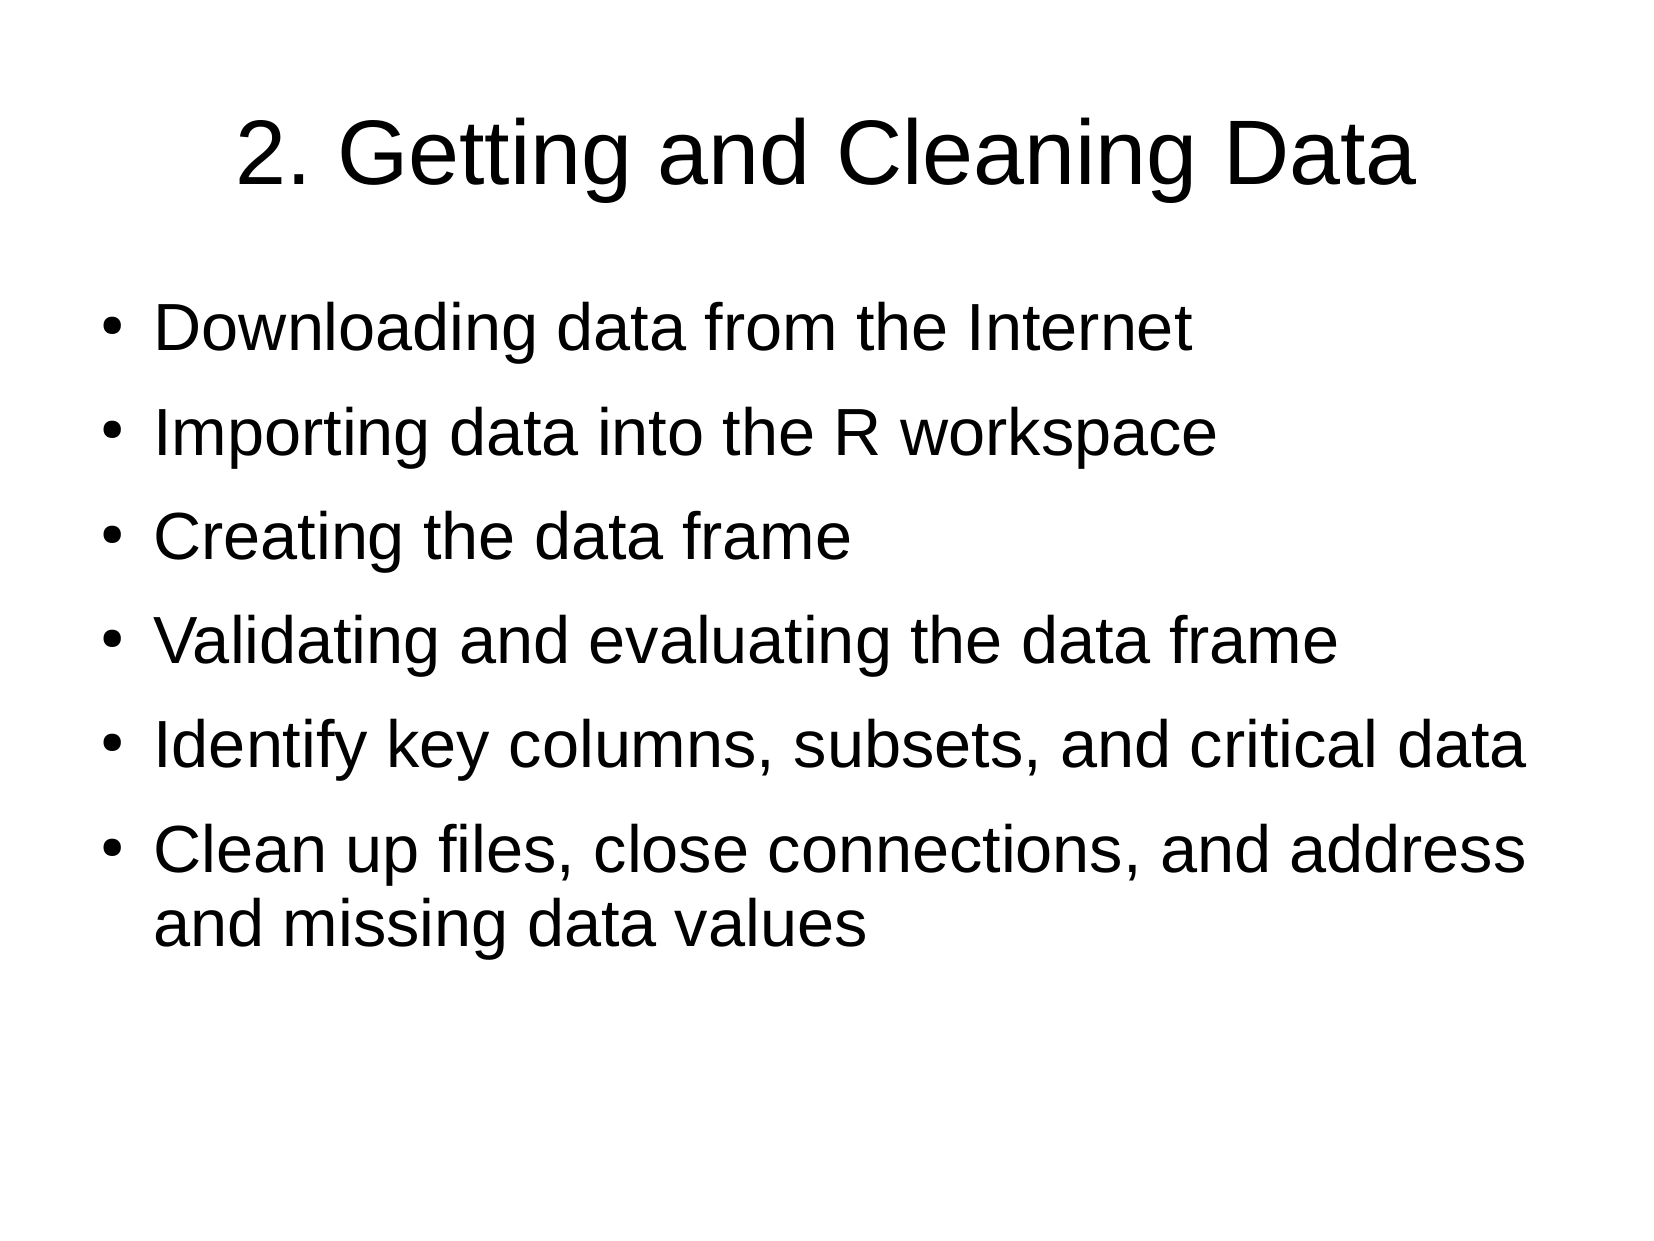

# 2. Getting and Cleaning Data
Downloading data from the Internet
Importing data into the R workspace
Creating the data frame
Validating and evaluating the data frame
Identify key columns, subsets, and critical data
Clean up files, close connections, and address and missing data values